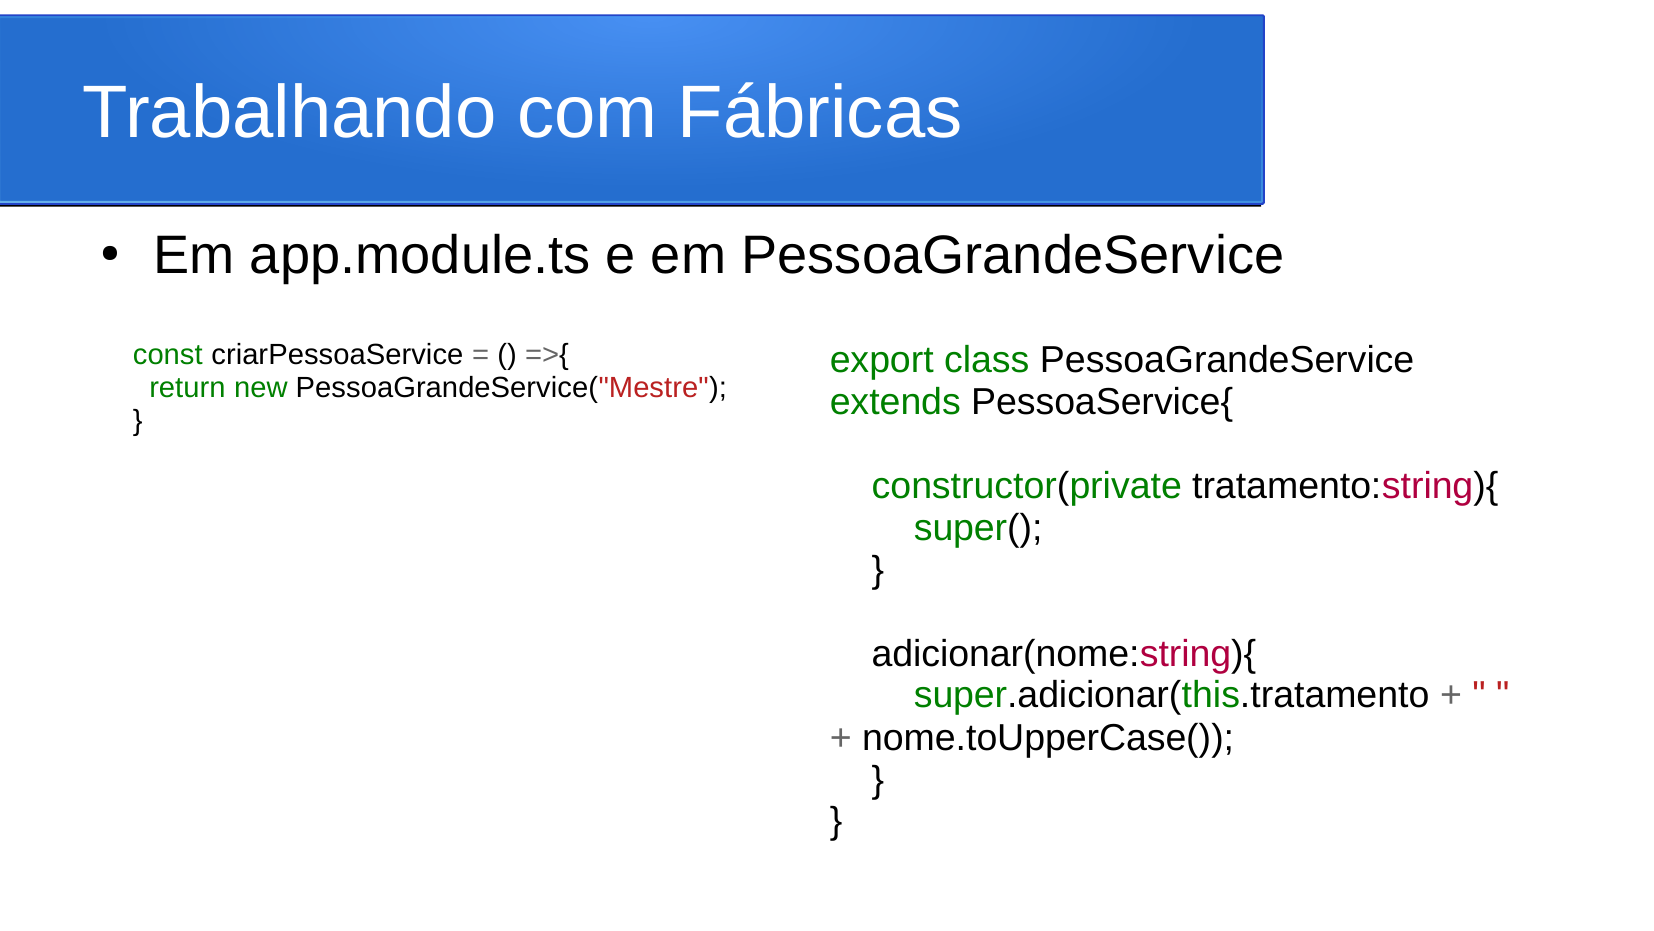

# Trabalhando com Fábricas
Em app.module.ts e em PessoaGrandeService
const criarPessoaService = () =>{
 return new PessoaGrandeService("Mestre");
}
export class PessoaGrandeService extends PessoaService{
 constructor(private tratamento:string){
 super();
 }
 adicionar(nome:string){
 super.adicionar(this.tratamento + " " + nome.toUpperCase());
 }
}